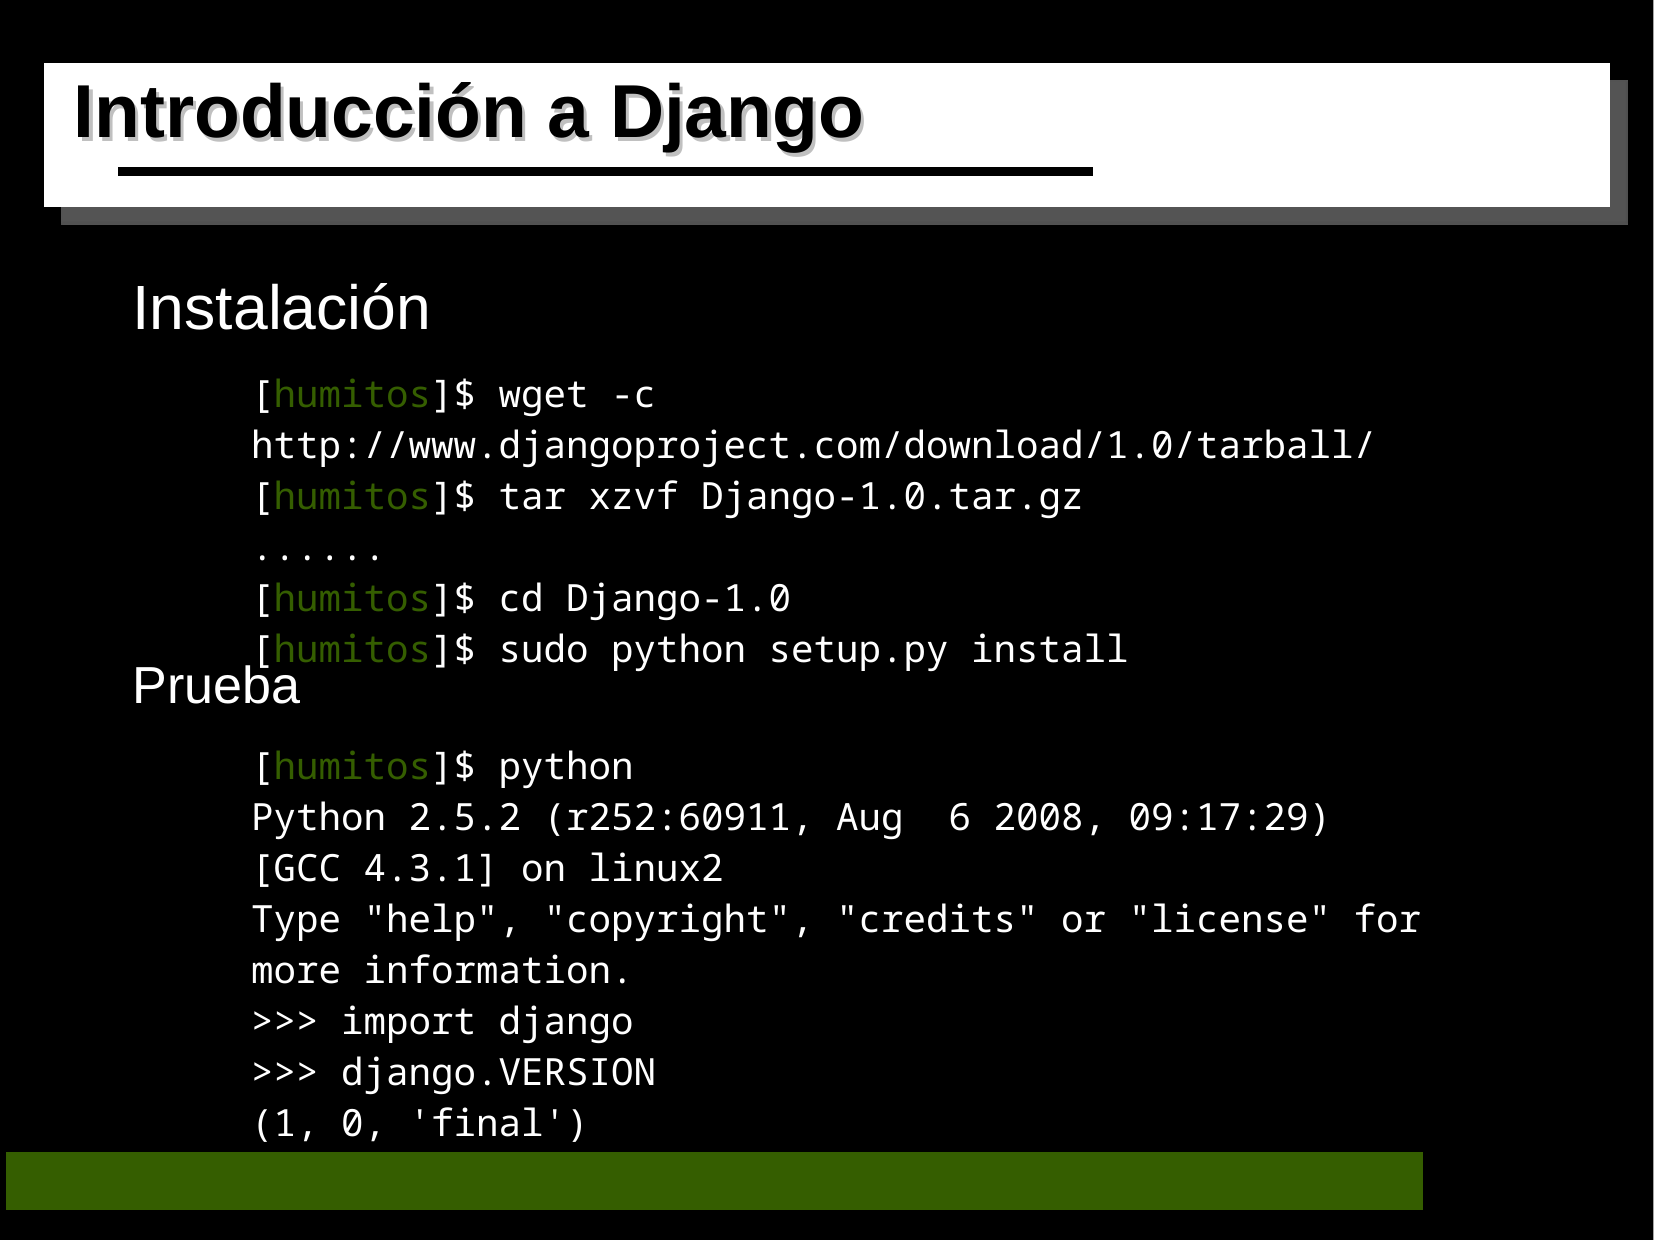

Introducción a Django
Instalación
[humitos]$ wget -c http://www.djangoproject.com/download/1.0/tarball/
[humitos]$ tar xzvf Django-1.0.tar.gz
......
[humitos]$ cd Django-1.0
[humitos]$ sudo python setup.py install
Prueba
[humitos]$ python
Python 2.5.2 (r252:60911, Aug 6 2008, 09:17:29)
[GCC 4.3.1] on linux2
Type "help", "copyright", "credits" or "license" for more information.
>>> import django
>>> django.VERSION
(1, 0, 'final')
>>>